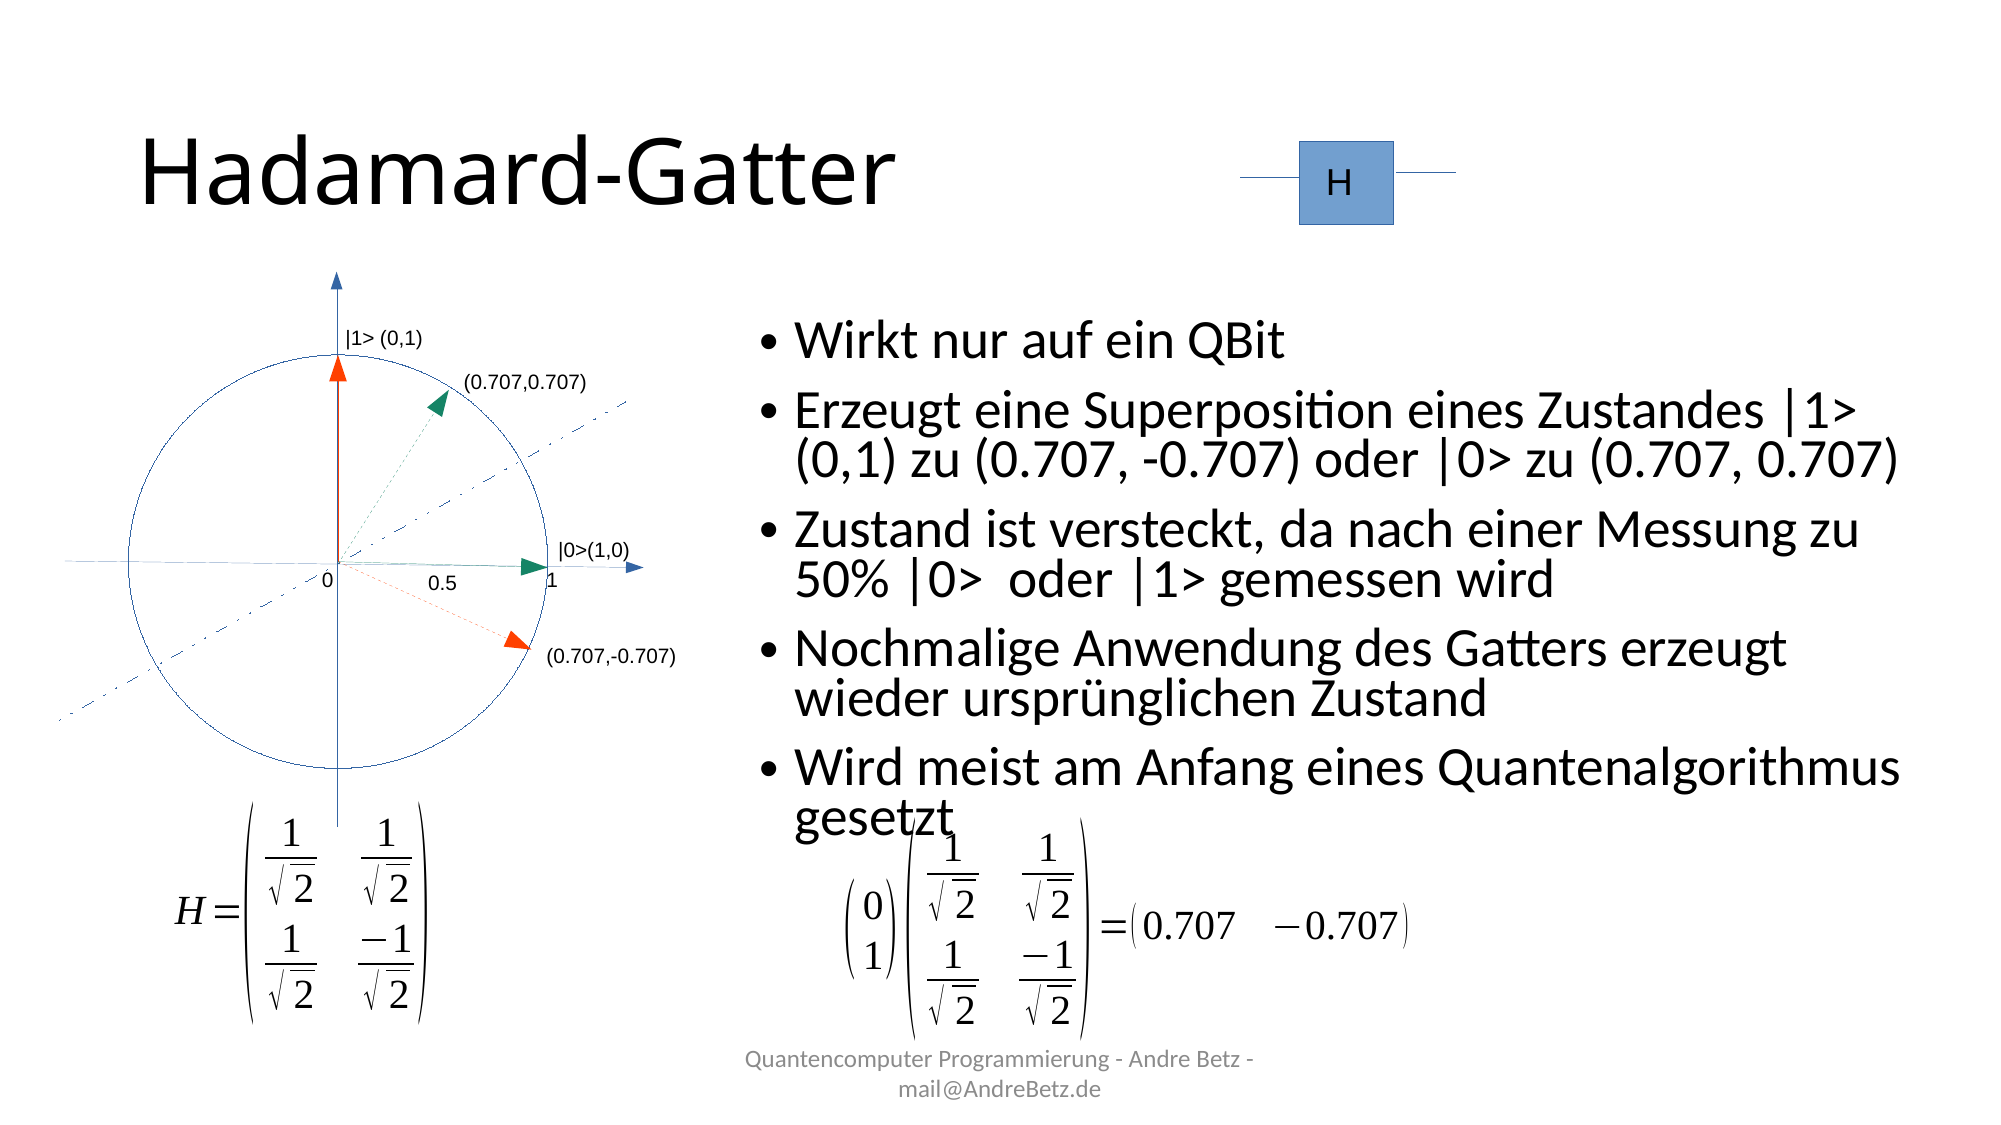

# Hadamard-Gatter
H
Wirkt nur auf ein QBit
Erzeugt eine Superposition eines Zustandes |1> (0,1) zu (0.707, -0.707) oder |0> zu (0.707, 0.707)
Zustand ist versteckt, da nach einer Messung zu 50% |0> oder |1> gemessen wird
Nochmalige Anwendung des Gatters erzeugt wieder ursprünglichen Zustand
Wird meist am Anfang eines Quantenalgorithmus gesetzt
|1> (0,1)
(0.707,0.707)
|0>(1,0)
0
1
0.5
(0.707,-0.707)
Quantencomputer Programmierung - Andre Betz - mail@AndreBetz.de